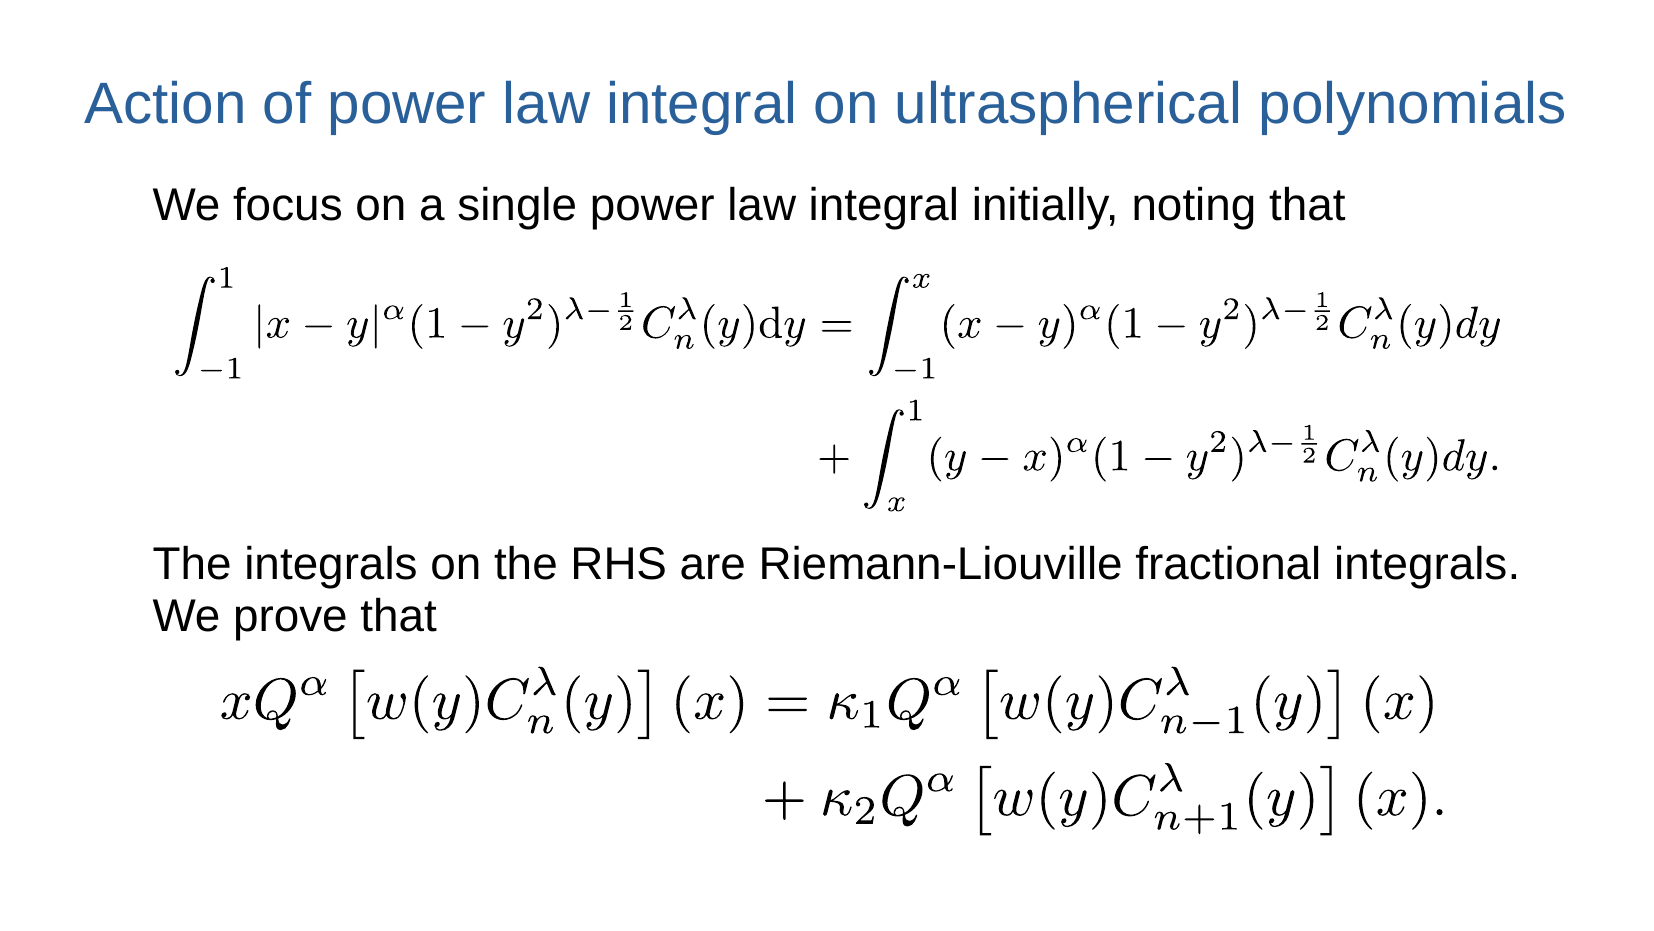

# Action of power law integral on ultraspherical polynomials
We focus on a single power law integral initially, noting that
The integrals on the RHS are Riemann-Liouville fractional integrals.
We prove that